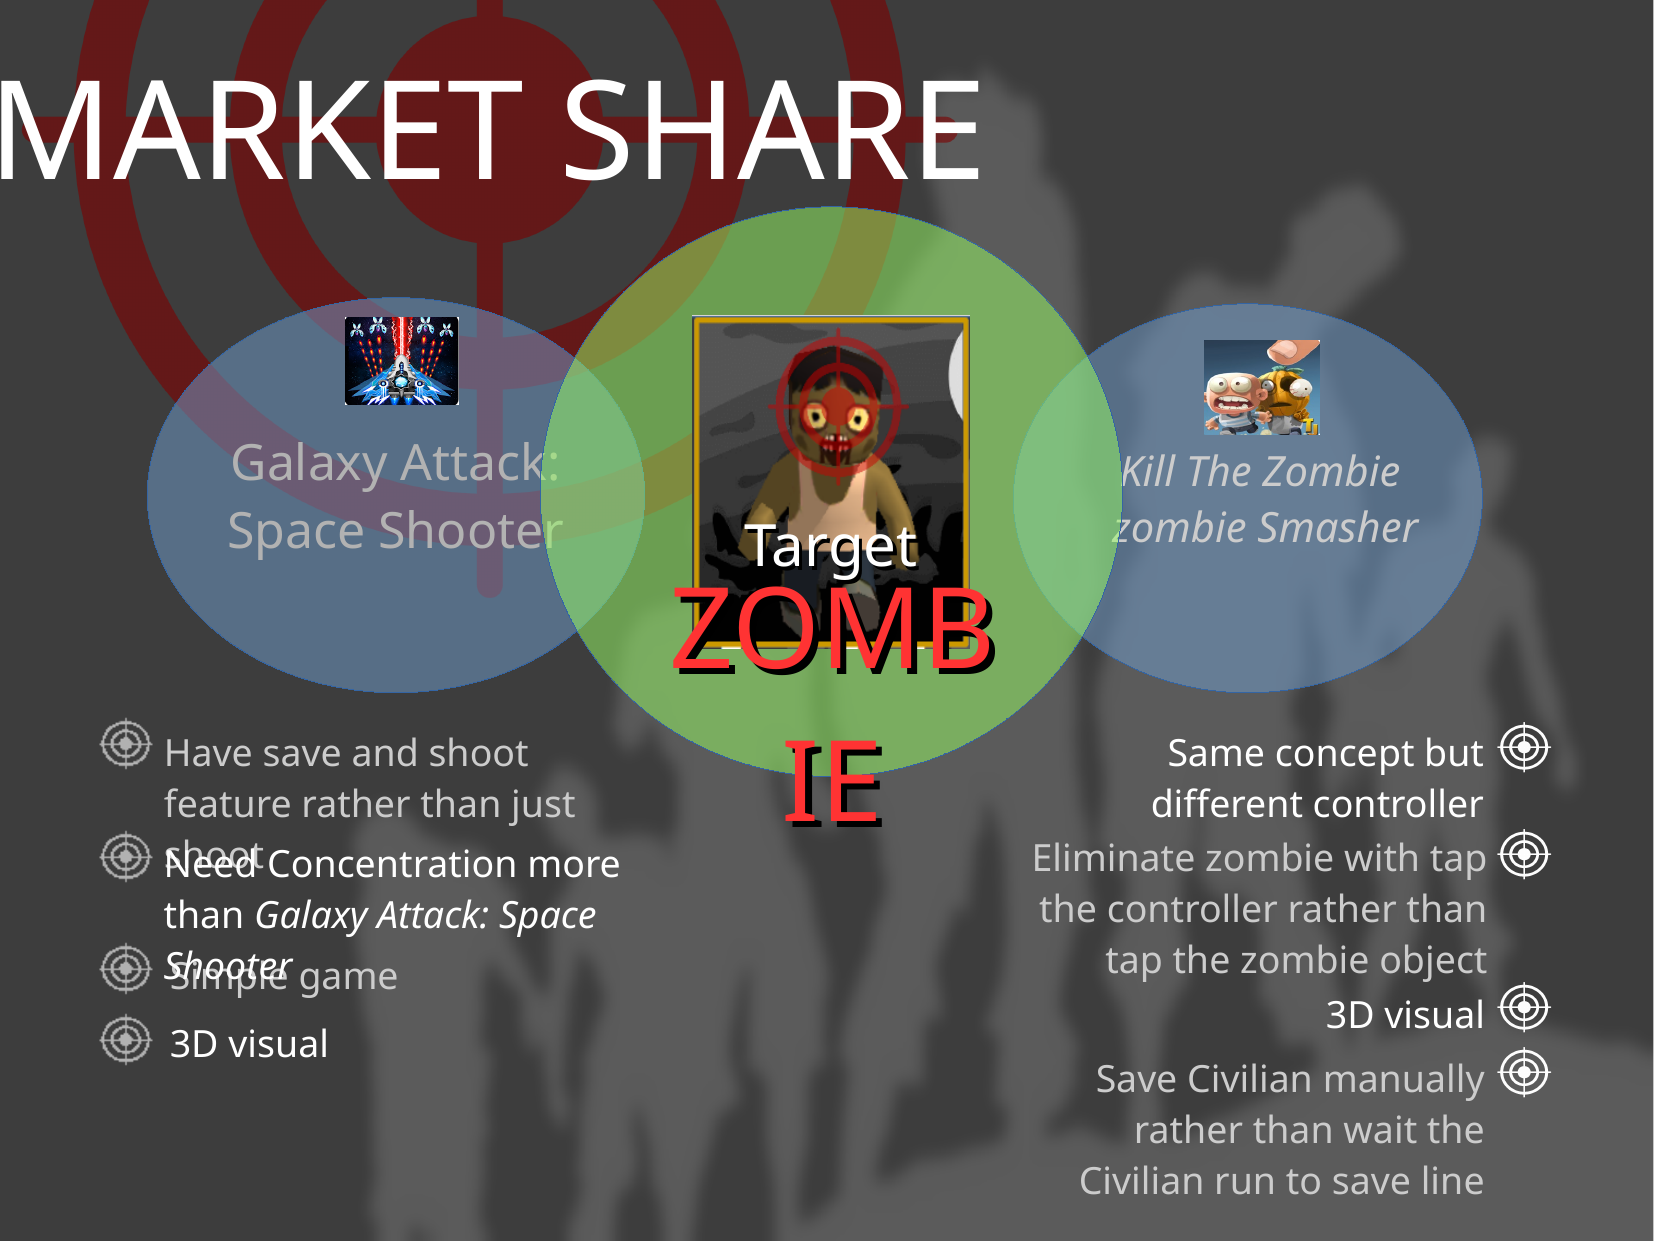

MARKET SHARE
Galaxy Attack:
Space Shooter
Kill The Zombie
zombie Smasher
Target
ZOMBIE
Have save and shoot feature rather than just shoot
Same concept but different controller
Eliminate zombie with tap the controller rather than tap the zombie object
Need Concentration more than Galaxy Attack: Space Shooter
Simple game
3D visual
3D visual
Save Civilian manually rather than wait the Civilian run to save line